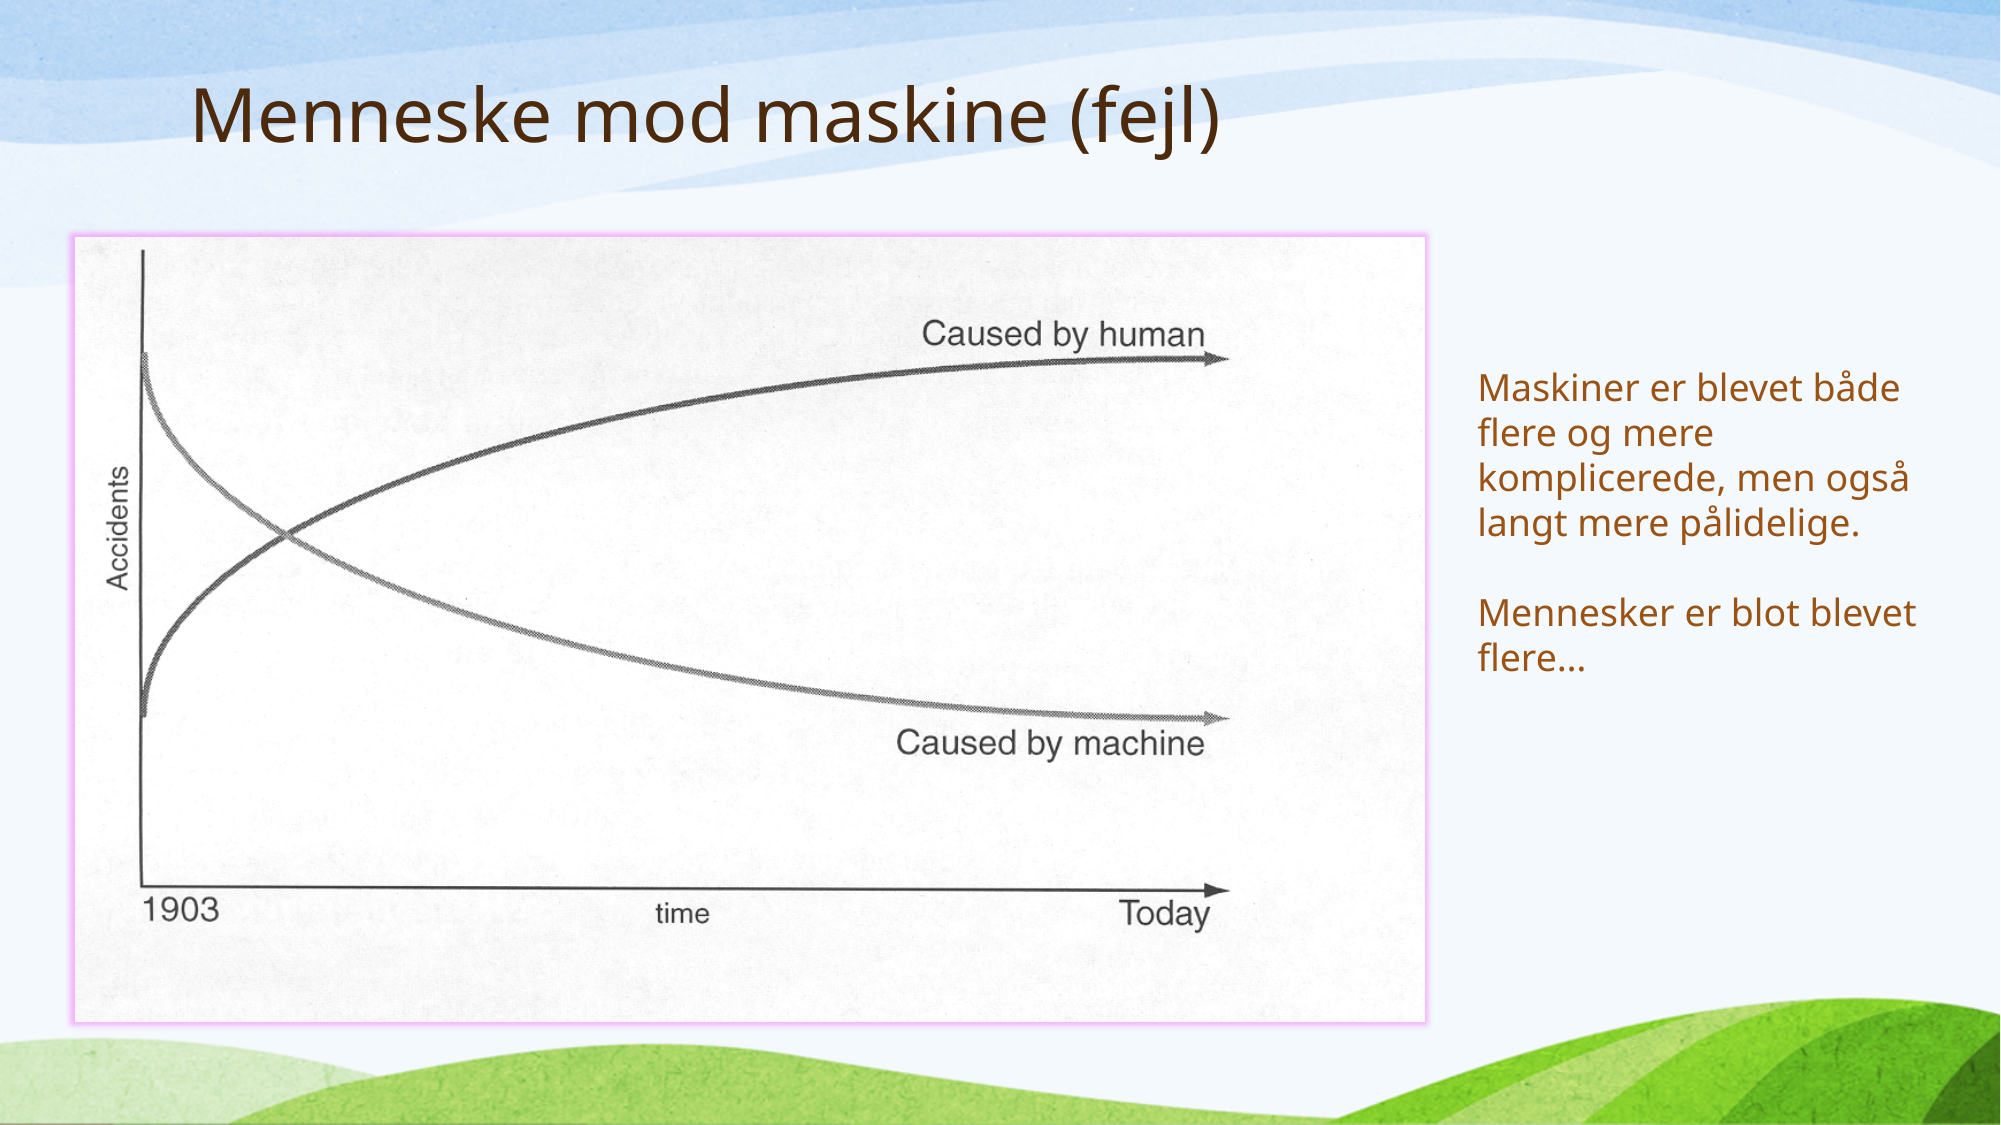

# Menneske mod maskine (fejl)
Maskiner er blevet både flere og mere komplicerede, men også langt mere pålidelige.
Mennesker er blot blevet flere…